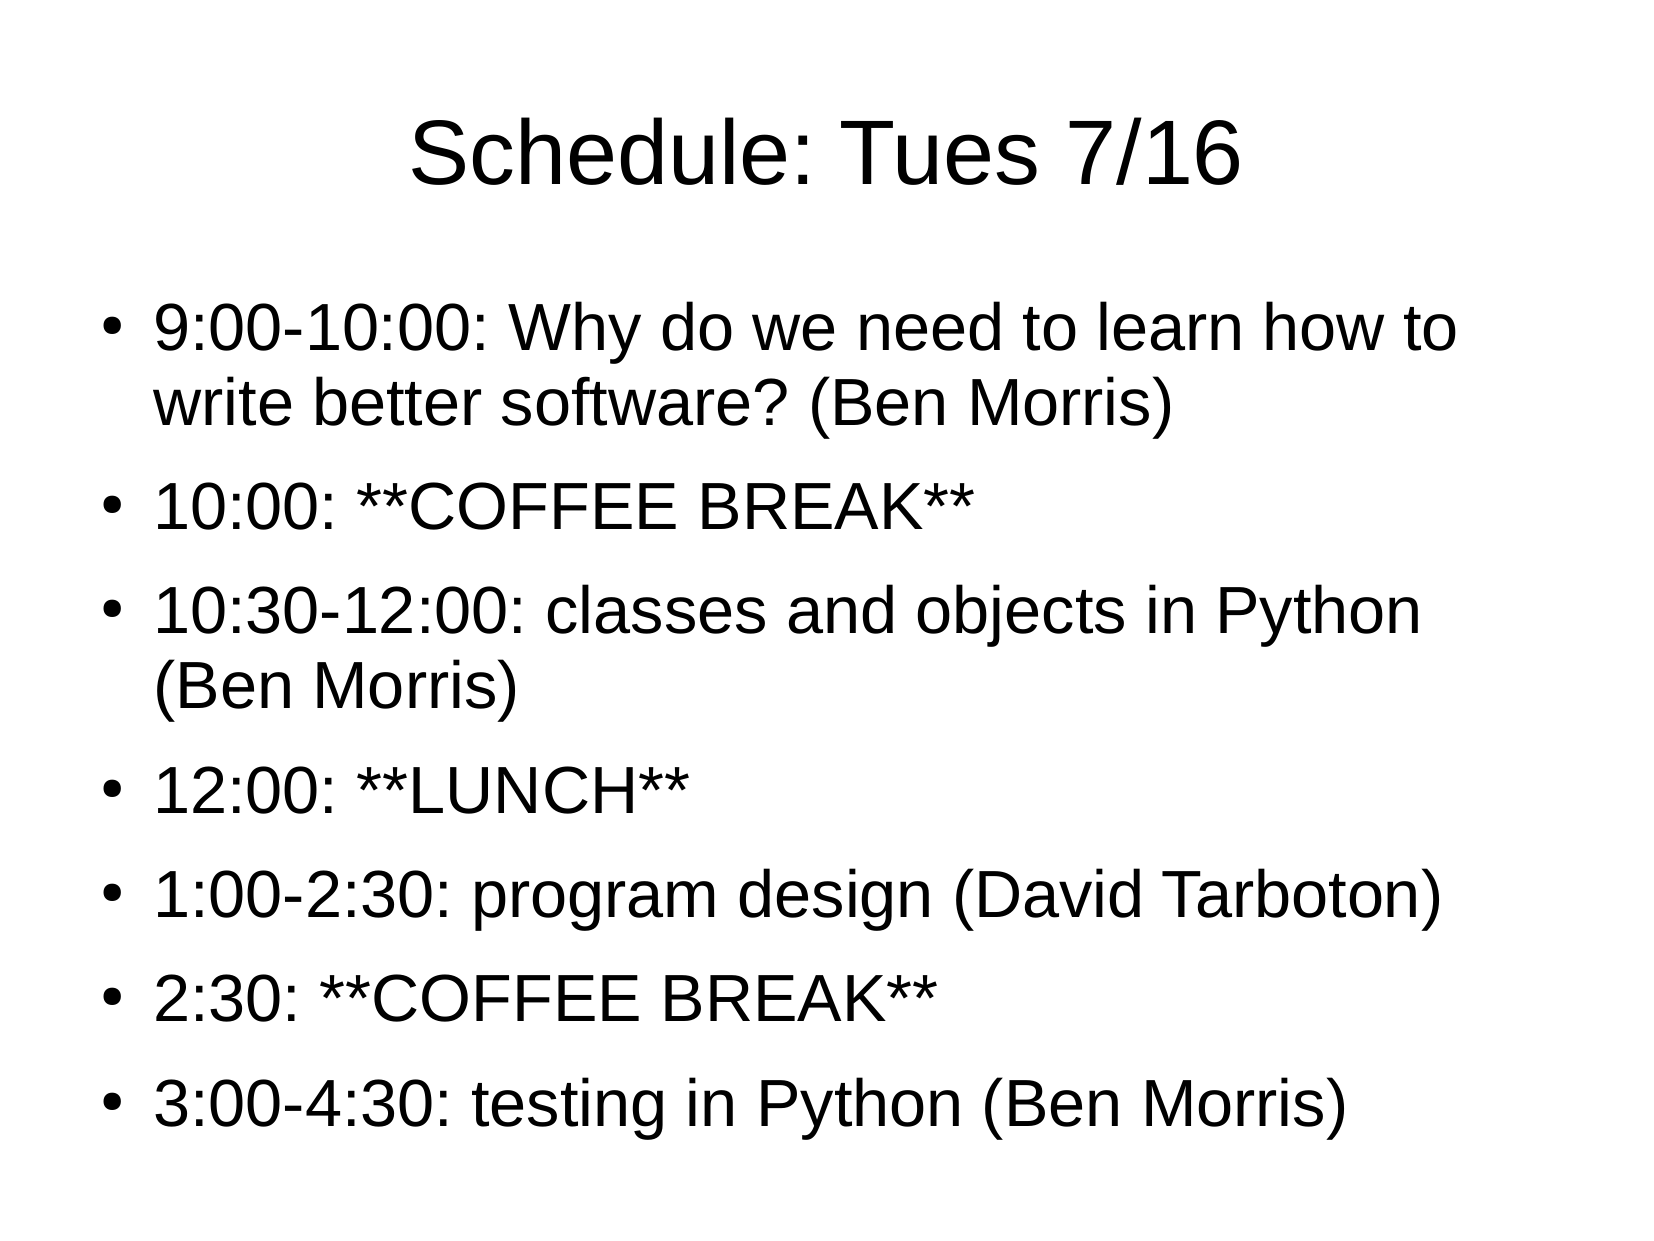

# Schedule: Tues 7/16
9:00-10:00: Why do we need to learn how to write better software? (Ben Morris)
10:00: **COFFEE BREAK**
10:30-12:00: classes and objects in Python (Ben Morris)
12:00: **LUNCH**
1:00-2:30: program design (David Tarboton)
2:30: **COFFEE BREAK**
3:00-4:30: testing in Python (Ben Morris)